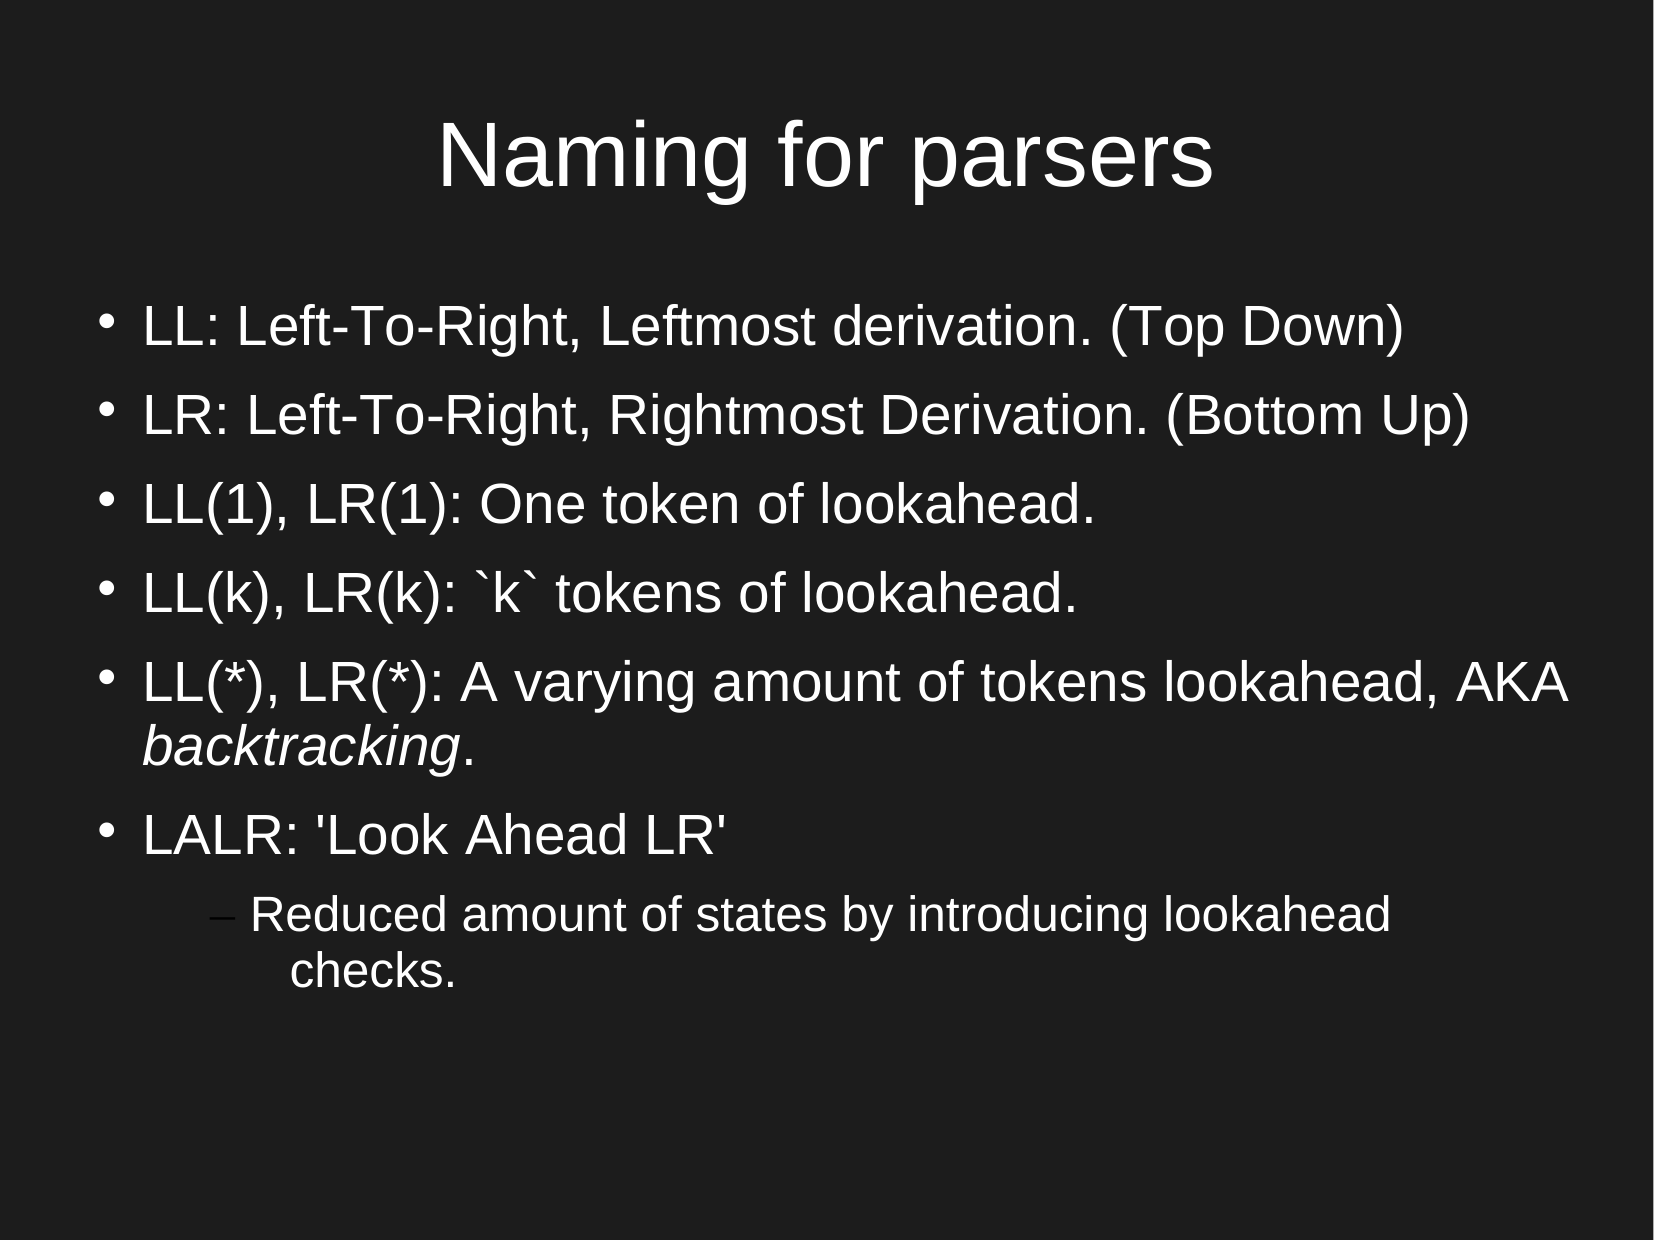

# Naming for parsers
LL: Left-To-Right, Leftmost derivation. (Top Down)
LR: Left-To-Right, Rightmost Derivation. (Bottom Up)
LL(1), LR(1): One token of lookahead.
LL(k), LR(k): `k` tokens of lookahead.
LL(*), LR(*): A varying amount of tokens lookahead, AKA backtracking.
LALR: 'Look Ahead LR'
Reduced amount of states by introducing lookahead checks.